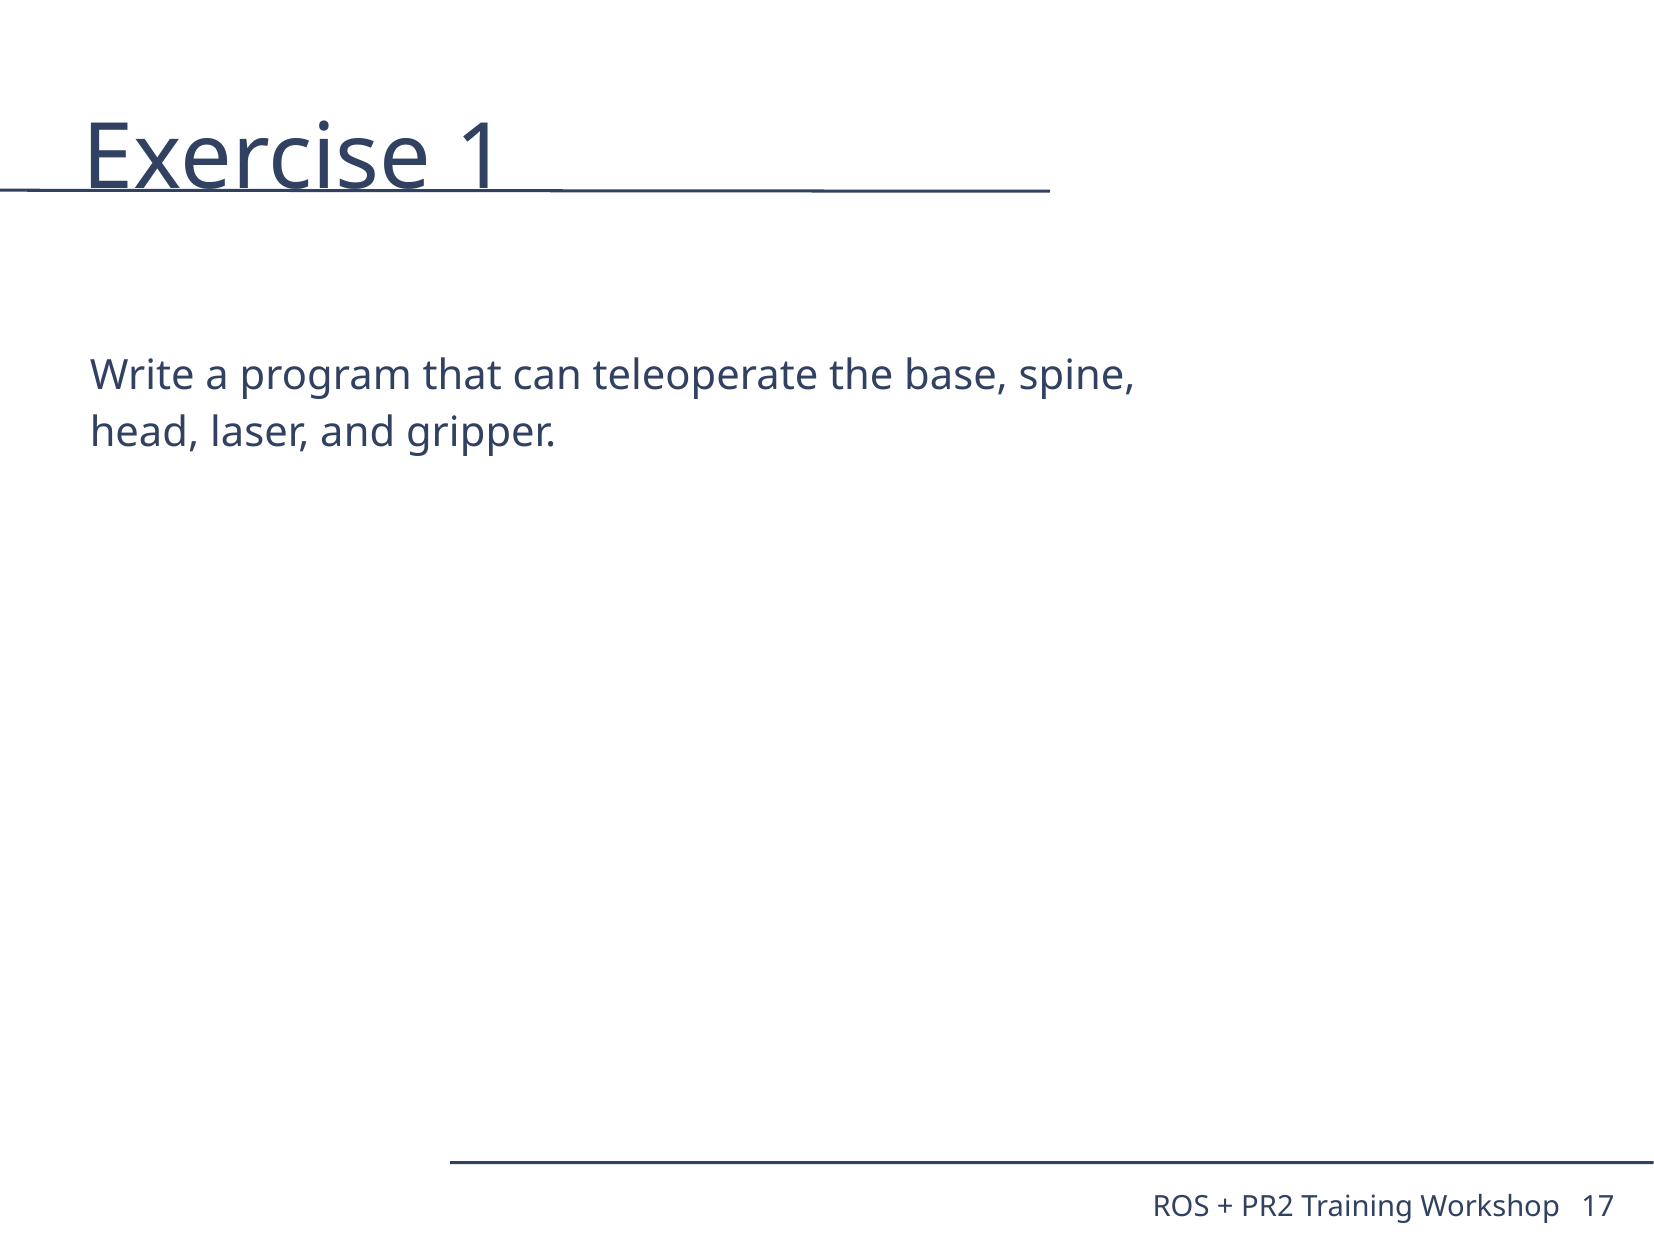

# Exercise 1
Write a program that can teleoperate the base, spine, head, laser, and gripper.